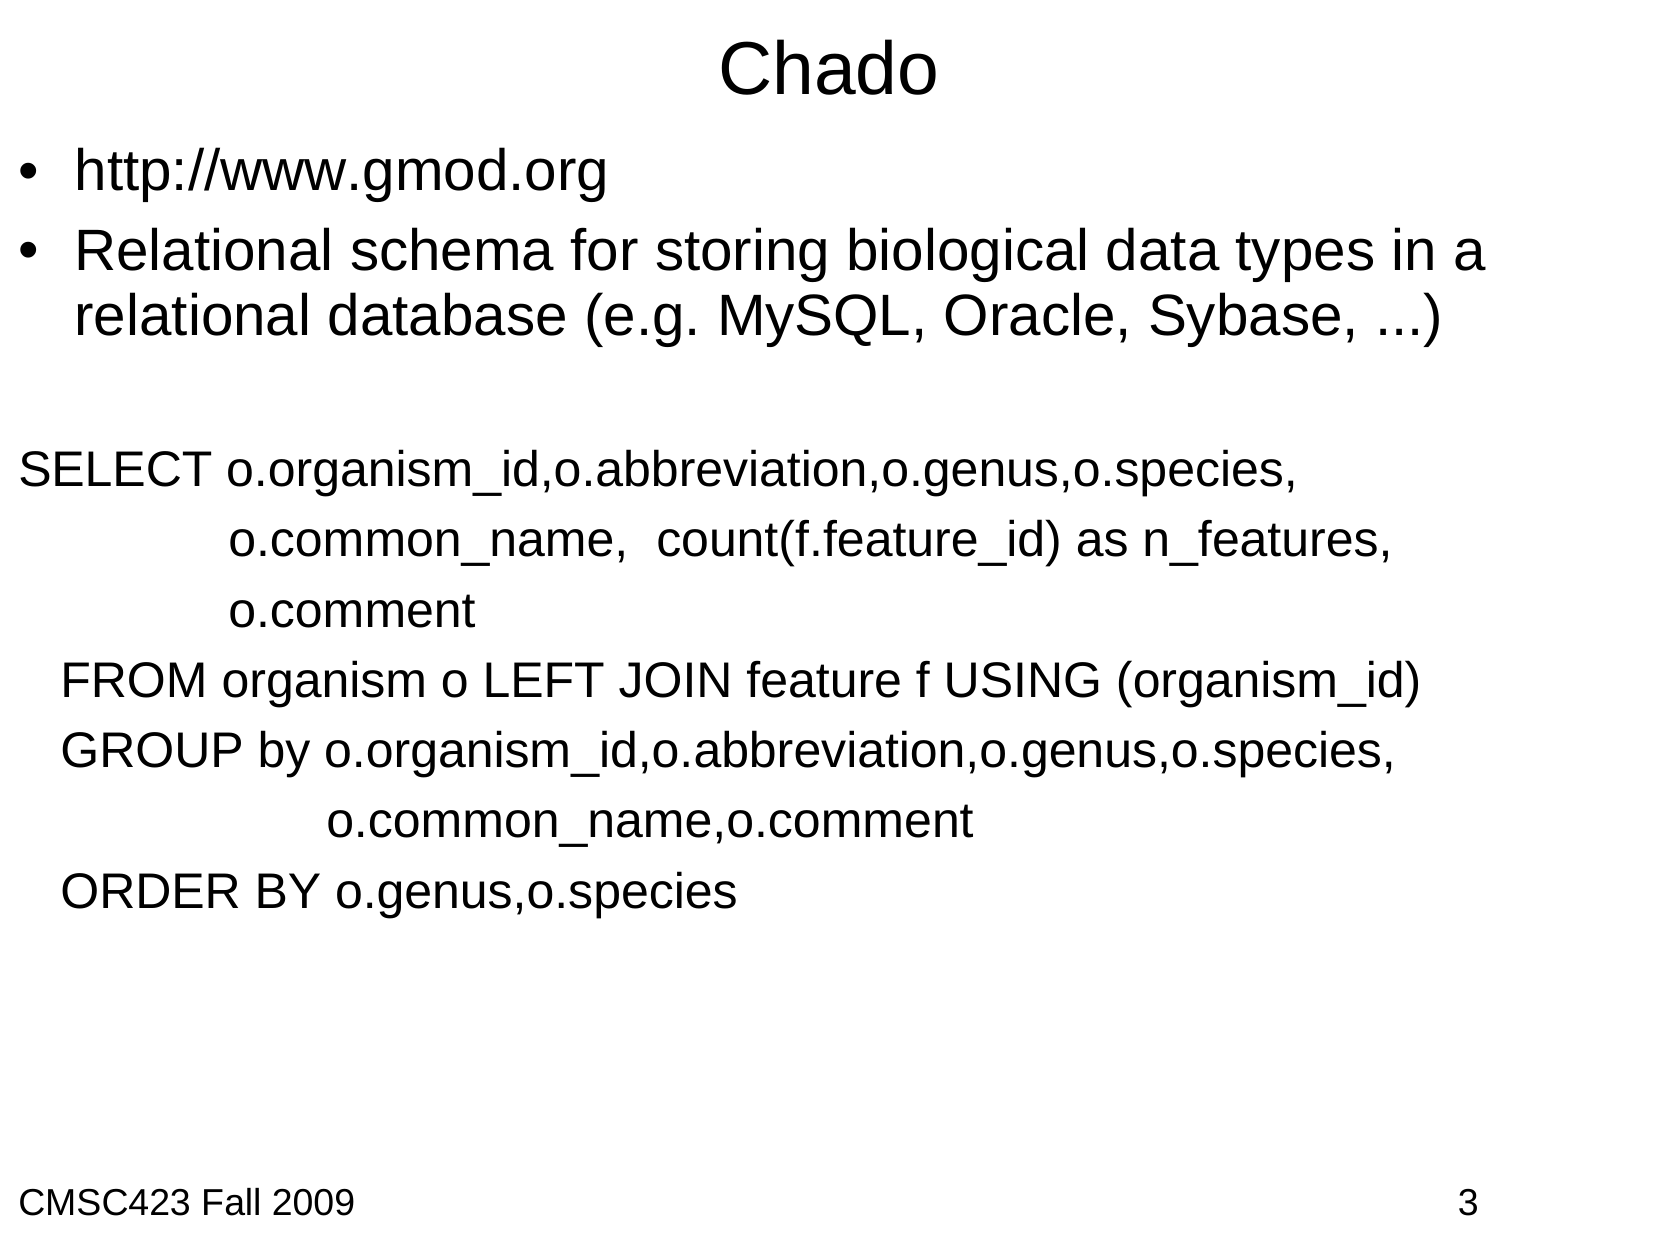

# Chado
http://www.gmod.org
Relational schema for storing biological data types in a relational database (e.g. MySQL, Oracle, Sybase, ...)
SELECT o.organism_id,o.abbreviation,o.genus,o.species,
 o.common_name, count(f.feature_id) as n_features,
 o.comment
 FROM organism o LEFT JOIN feature f USING (organism_id)
 GROUP by o.organism_id,o.abbreviation,o.genus,o.species,
 o.common_name,o.comment
 ORDER BY o.genus,o.species
CMSC423 Fall 2009
3